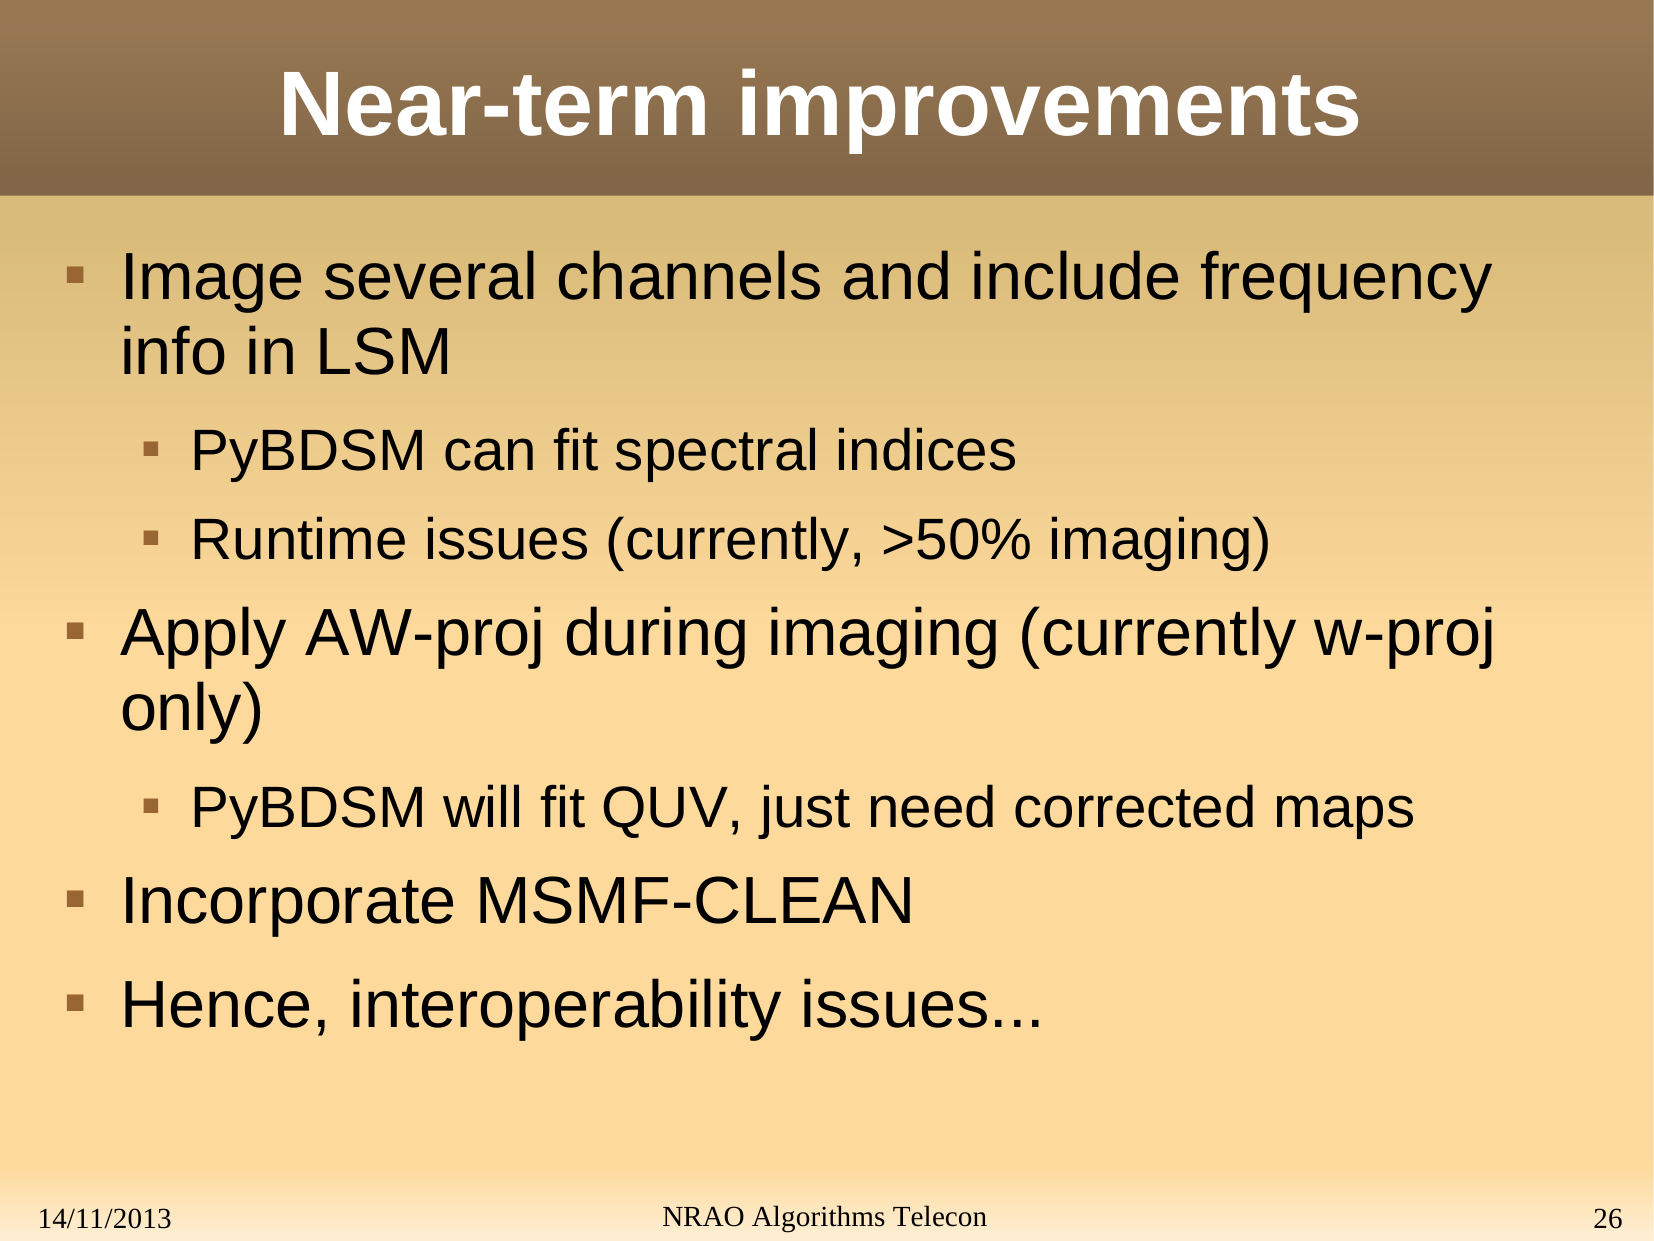

# Near-term improvements
Image several channels and include frequency info in LSM
PyBDSM can fit spectral indices
Runtime issues (currently, >50% imaging)
Apply AW-proj during imaging (currently w-proj only)
PyBDSM will fit QUV, just need corrected maps
Incorporate MSMF-CLEAN
Hence, interoperability issues...
NRAO Algorithms Telecon
14/11/2013
26